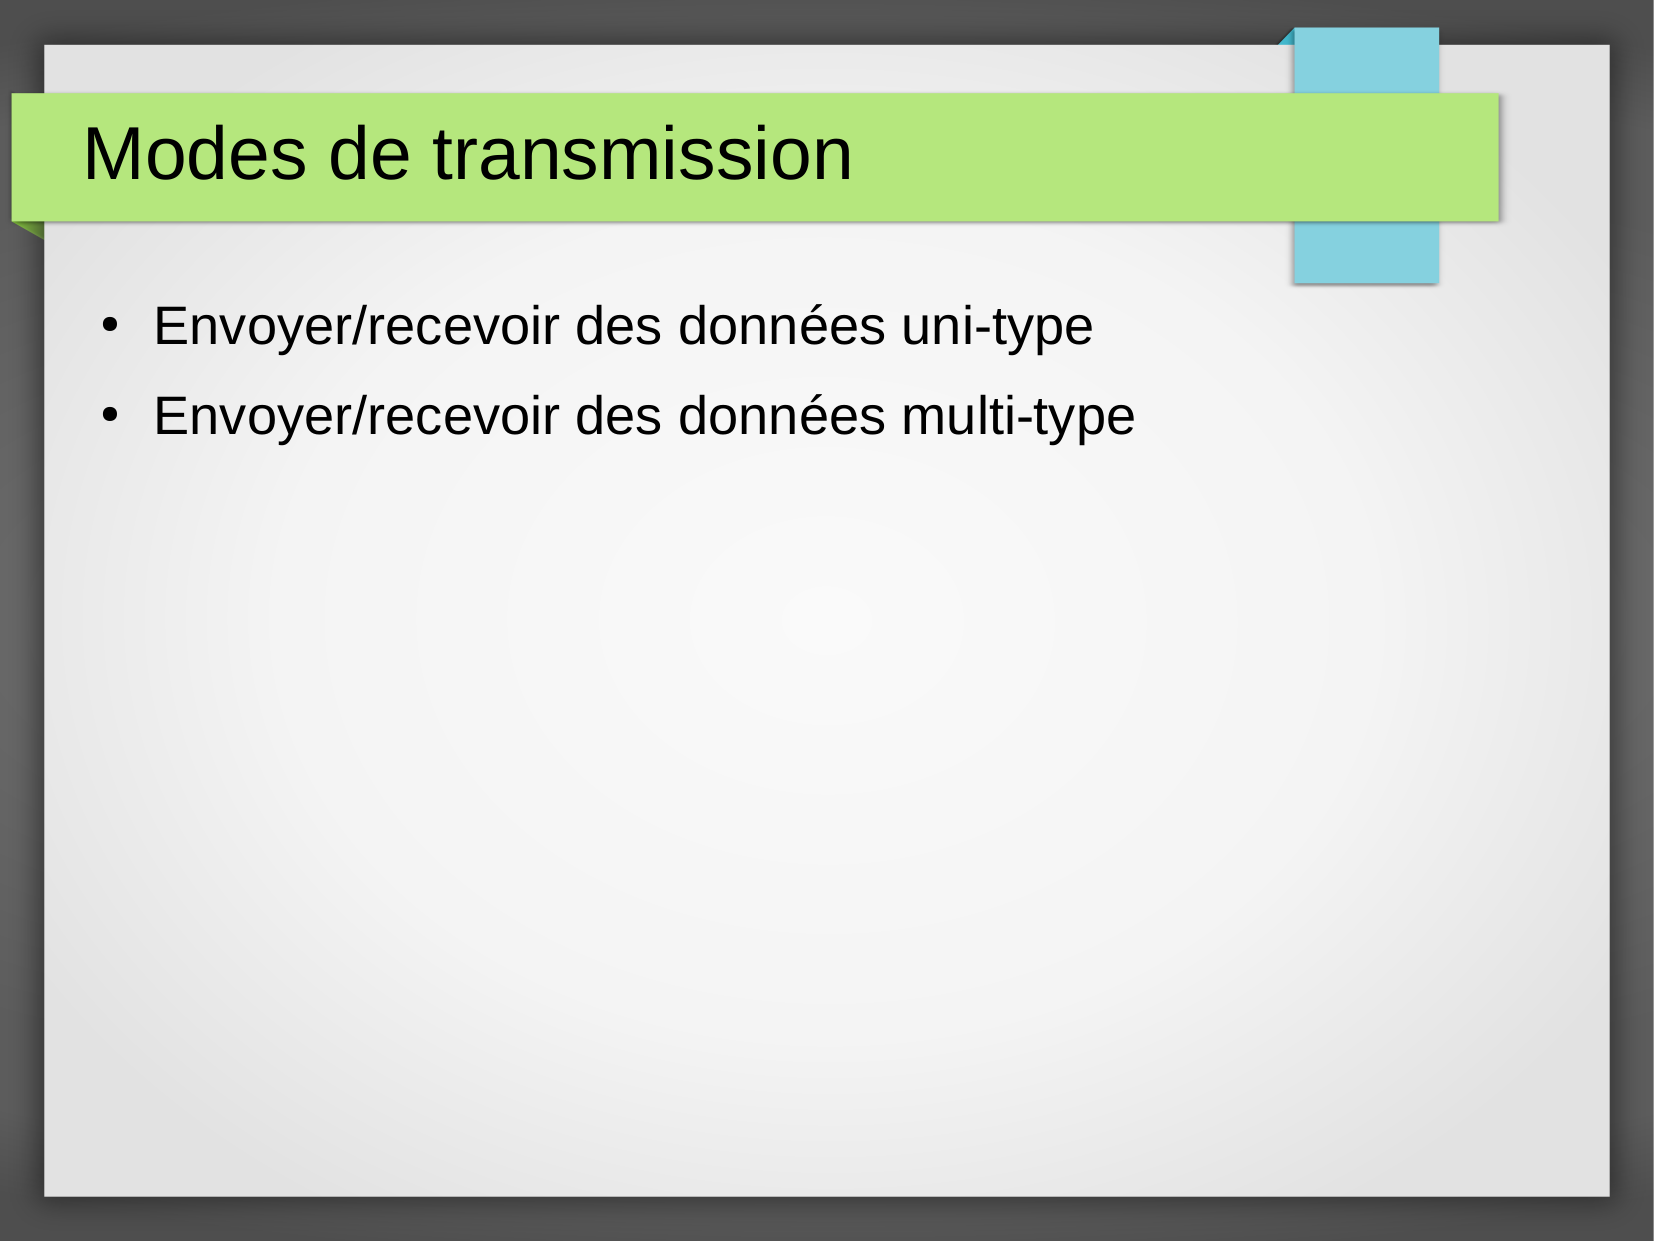

# Modes de transmission
Envoyer/recevoir des données uni-type
Envoyer/recevoir des données multi-type